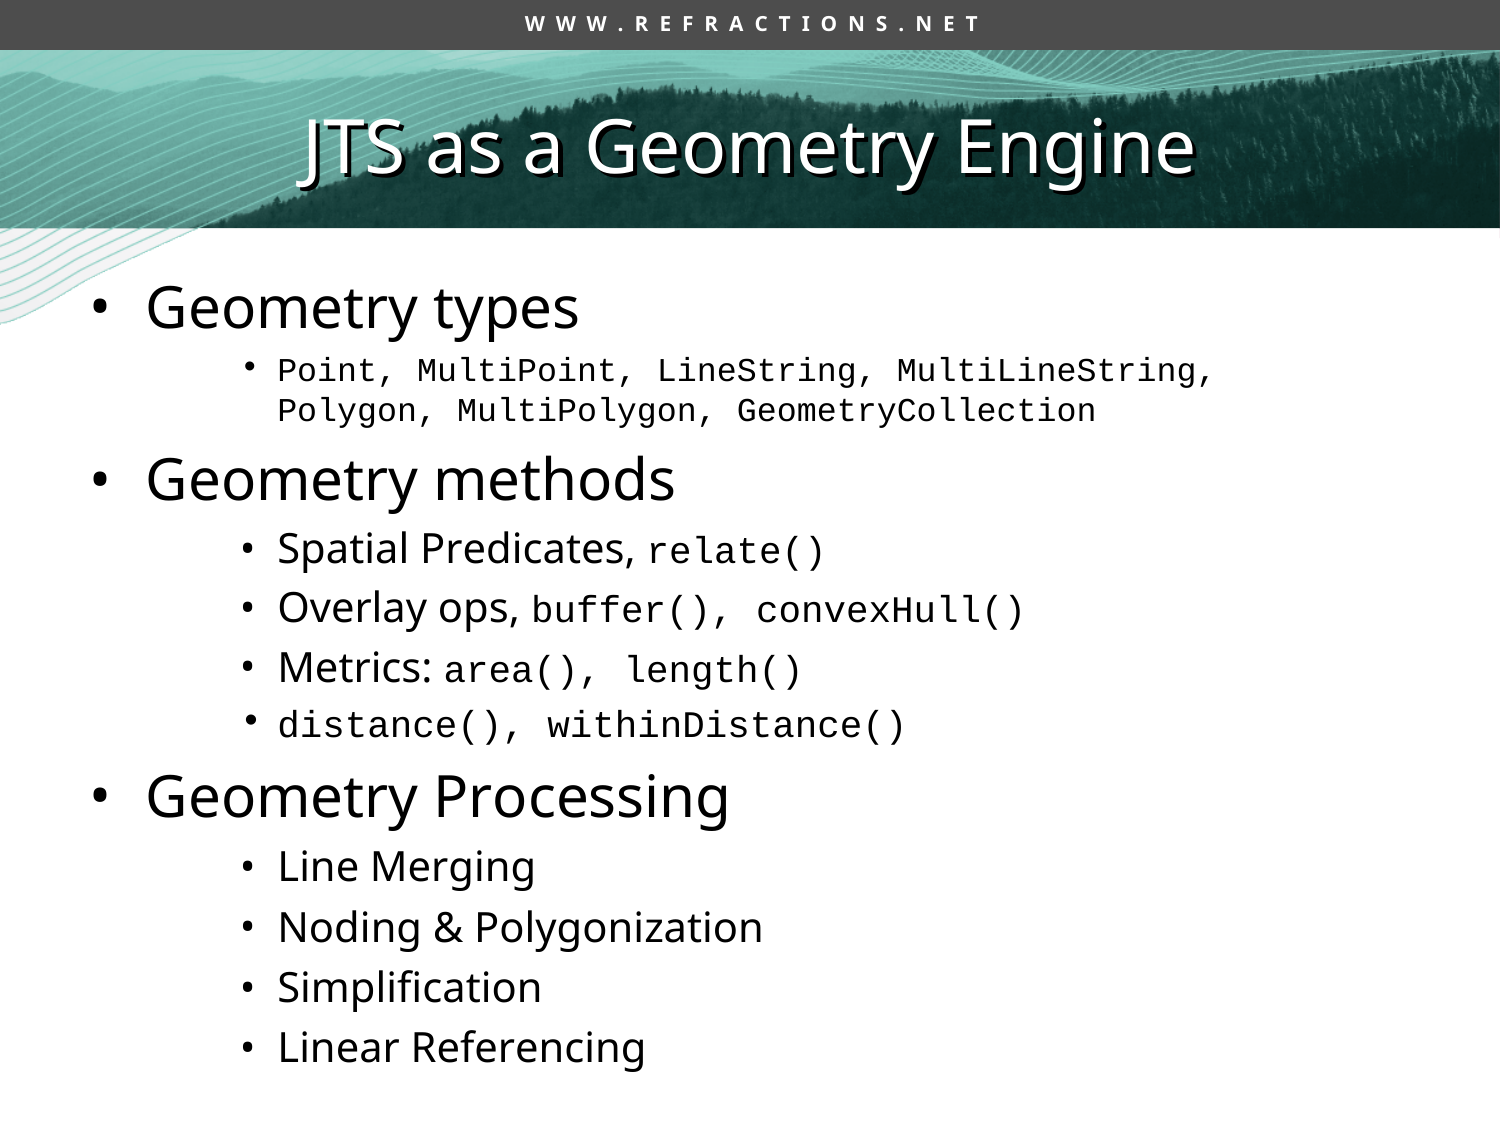

# JTS as a Geometry Engine
Geometry types
Point, MultiPoint, LineString, MultiLineString, Polygon, MultiPolygon, GeometryCollection
Geometry methods
Spatial Predicates, relate()
Overlay ops, buffer(), convexHull()
Metrics: area(), length()
distance(), withinDistance()
Geometry Processing
Line Merging
Noding & Polygonization
Simplification
Linear Referencing